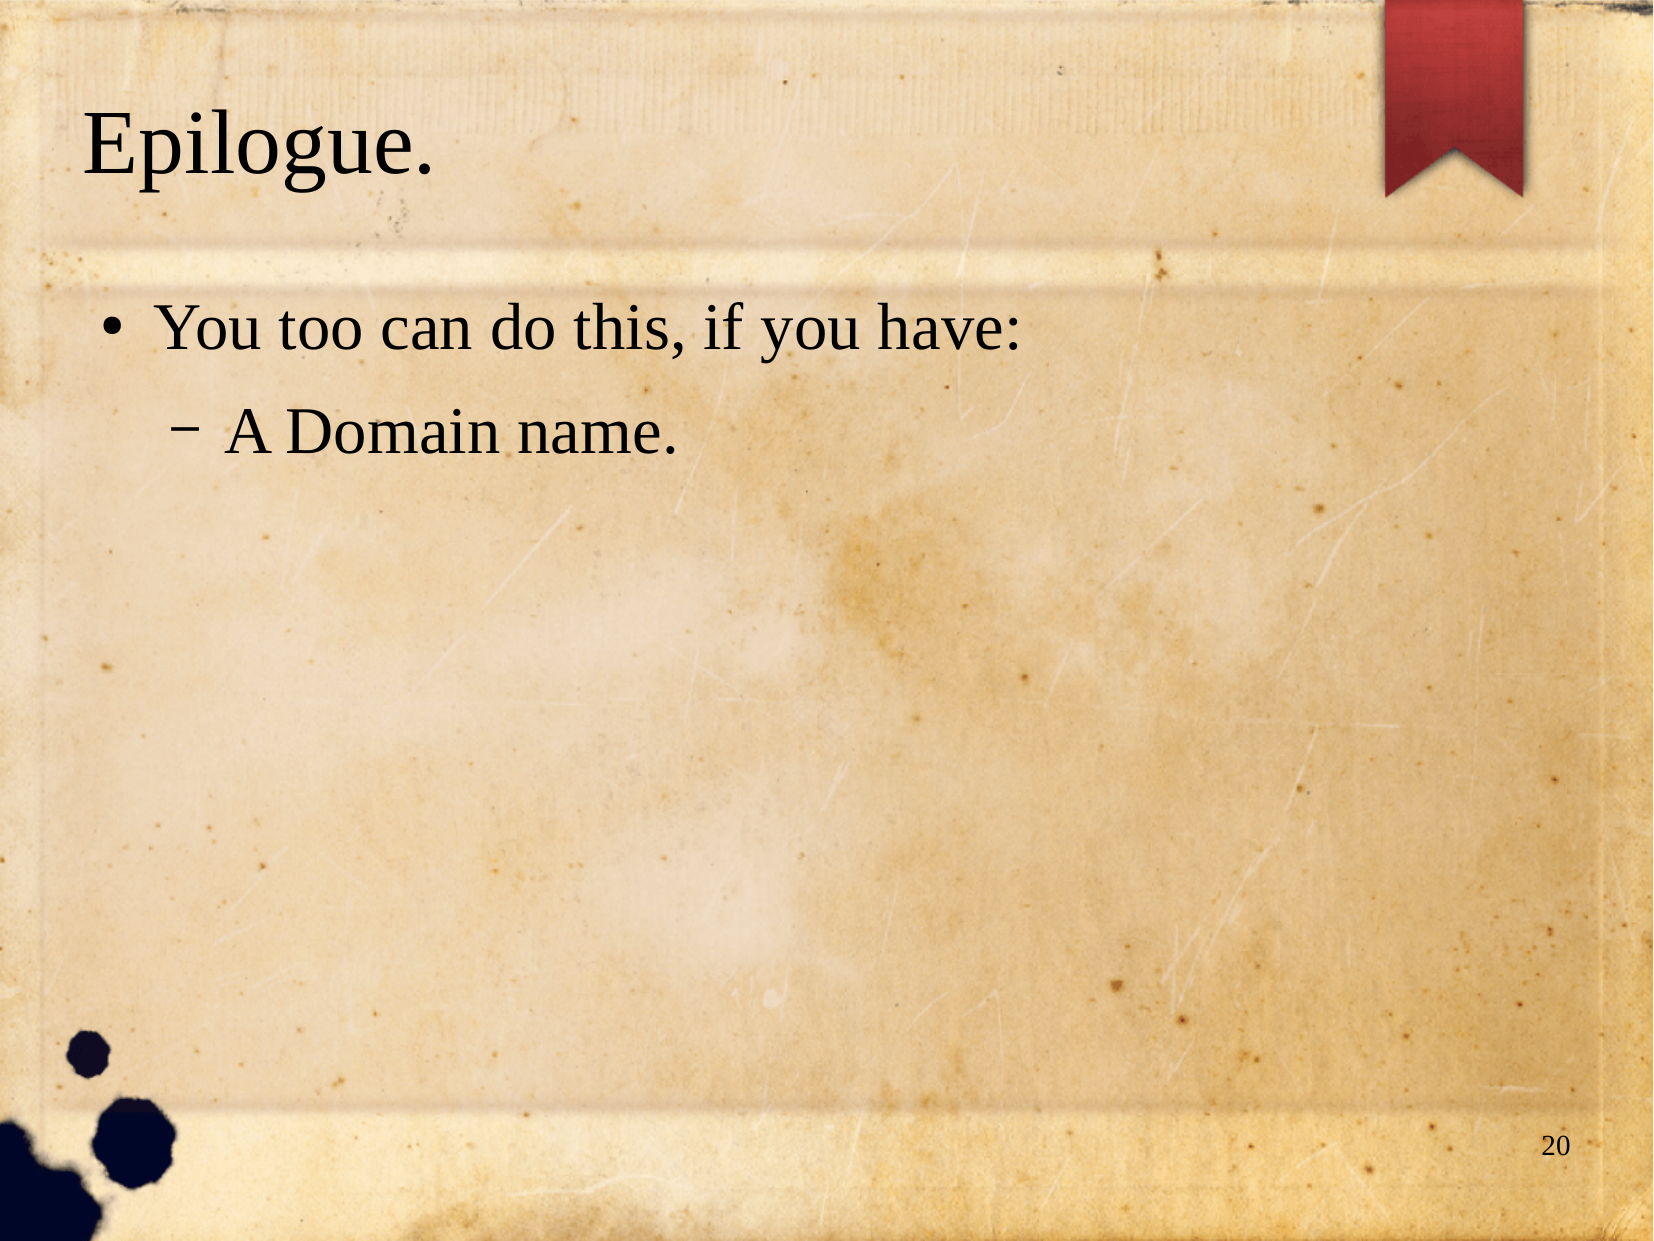

# Epilogue.
You too can do this, if you have:
A Domain name.
20